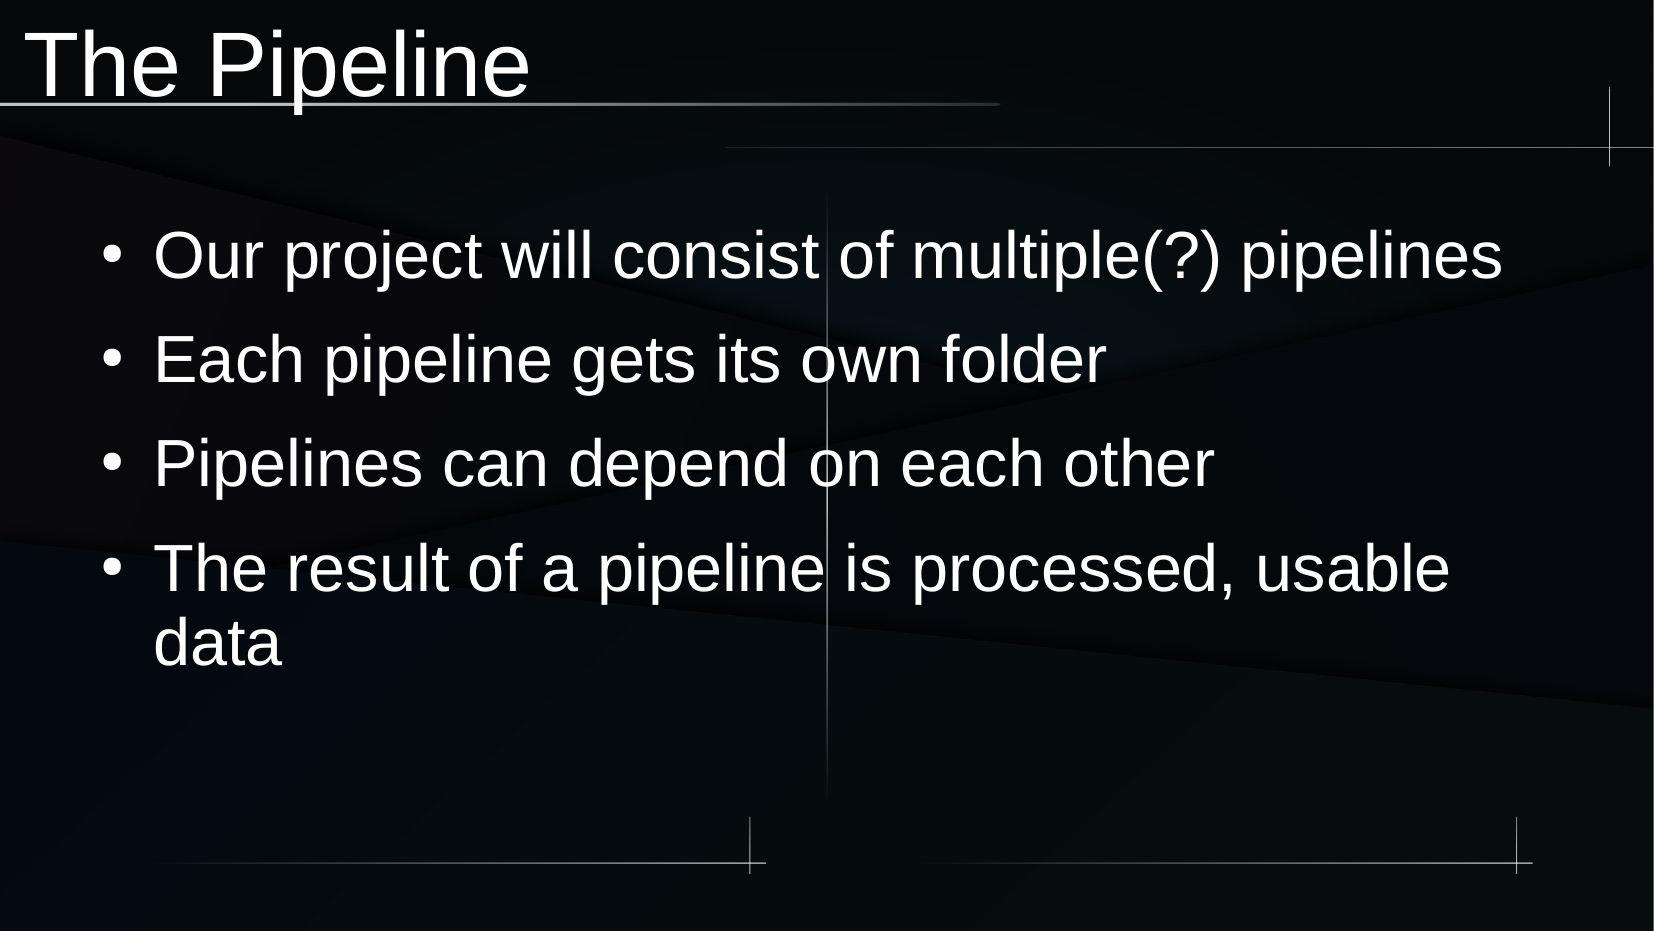

# The Pipeline
Our project will consist of multiple(?) pipelines
Each pipeline gets its own folder
Pipelines can depend on each other
The result of a pipeline is processed, usable data